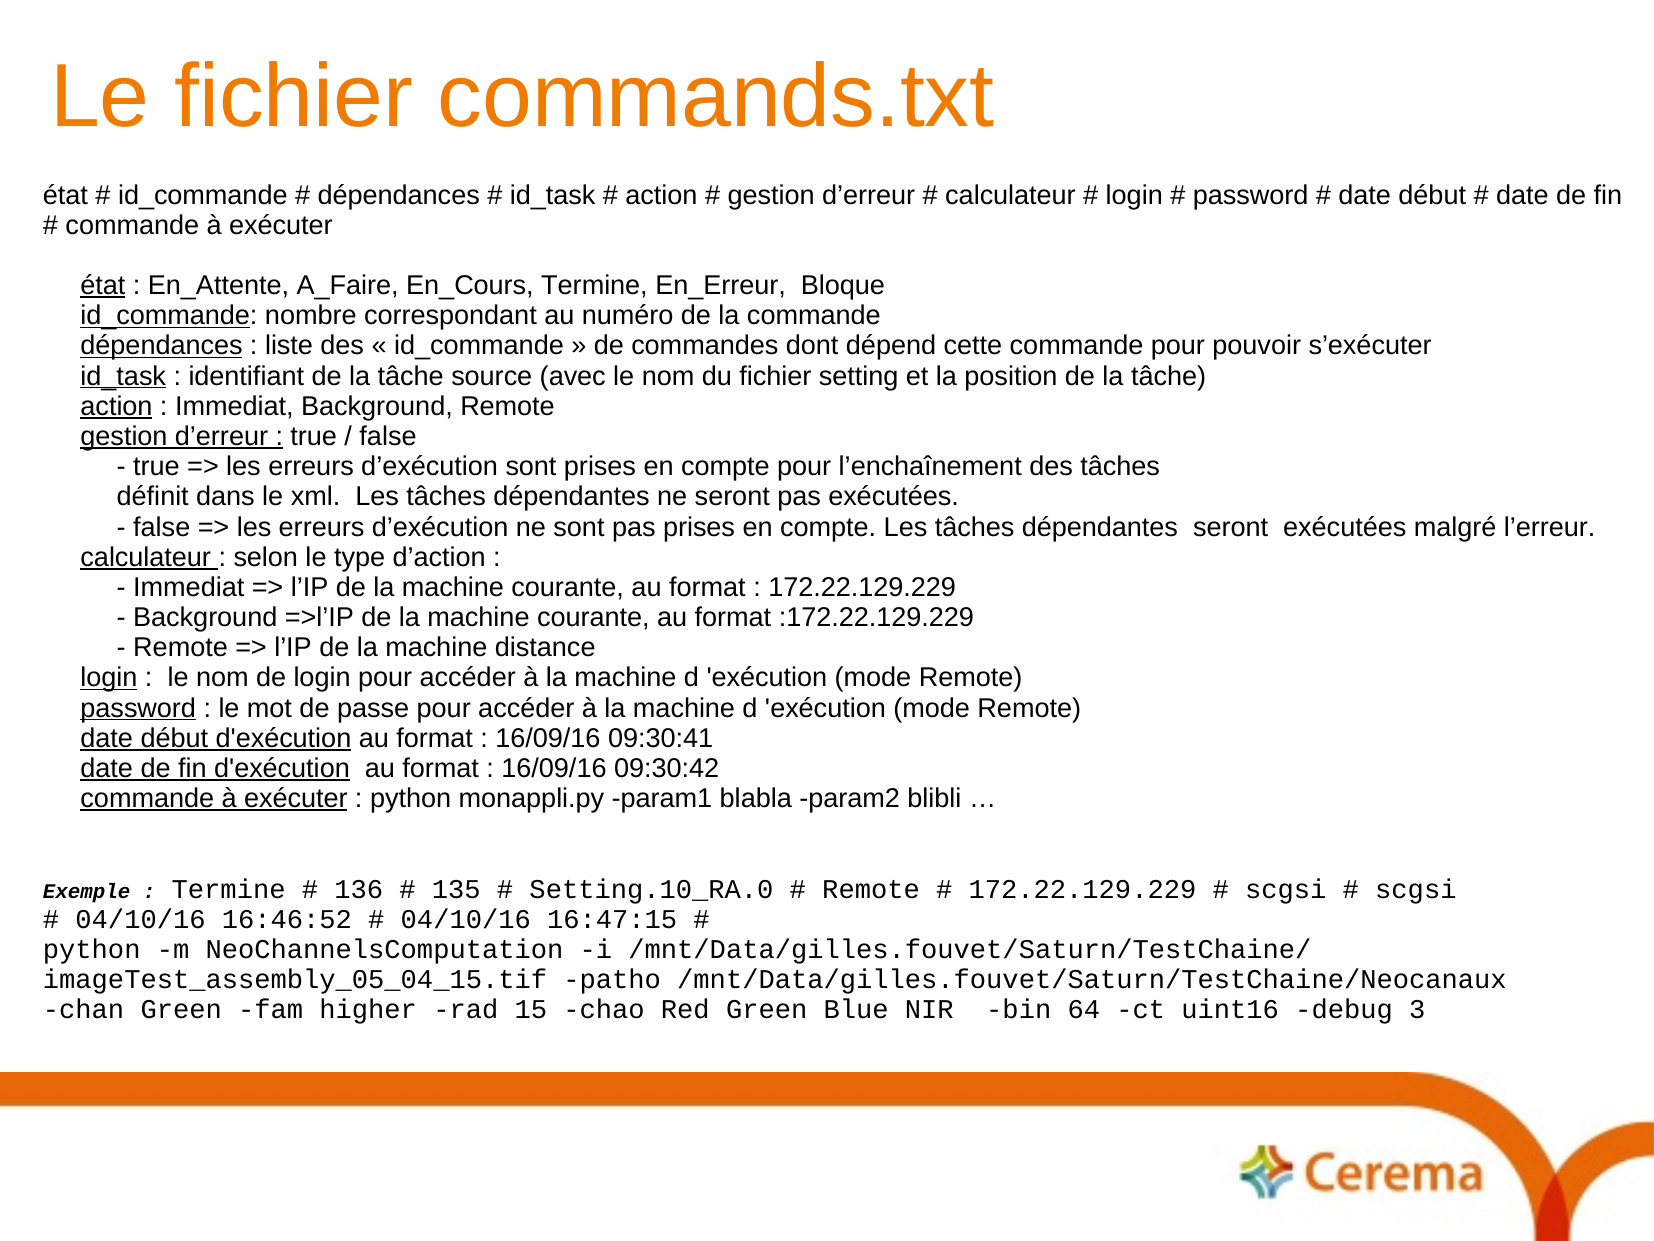

Le fichier commands.txt
état # id_commande # dépendances # id_task # action # gestion d’erreur # calculateur # login # password # date début # date de fin
# commande à exécuter
état : En_Attente, A_Faire, En_Cours, Termine, En_Erreur, Bloque
id_commande: nombre correspondant au numéro de la commande
dépendances : liste des « id_commande » de commandes dont dépend cette commande pour pouvoir s’exécuter
id_task : identifiant de la tâche source (avec le nom du fichier setting et la position de la tâche)
action : Immediat, Background, Remote
gestion d’erreur : true / false
	- true => les erreurs d’exécution sont prises en compte pour l’enchaînement des tâches
	définit dans le xml. Les tâches dépendantes ne seront pas exécutées.
	- false => les erreurs d’exécution ne sont pas prises en compte. Les tâches dépendantes seront exécutées malgré l’erreur.
calculateur : selon le type d’action :
	- Immediat => l’IP de la machine courante, au format : 172.22.129.229
	- Background =>l’IP de la machine courante, au format :172.22.129.229
	- Remote => l’IP de la machine distance
login : le nom de login pour accéder à la machine d 'exécution (mode Remote)
password : le mot de passe pour accéder à la machine d 'exécution (mode Remote)
date début d'exécution au format : 16/09/16 09:30:41
date de fin d'exécution au format : 16/09/16 09:30:42
commande à exécuter : python monappli.py -param1 blabla -param2 blibli …
Exemple : Termine # 136 # 135 # Setting.10_RA.0 # Remote # 172.22.129.229 # scgsi # scgsi
# 04/10/16 16:46:52 # 04/10/16 16:47:15 #
python -m NeoChannelsComputation -i /mnt/Data/gilles.fouvet/Saturn/TestChaine/
imageTest_assembly_05_04_15.tif -patho /mnt/Data/gilles.fouvet/Saturn/TestChaine/Neocanaux
-chan Green -fam higher -rad 15 -chao Red Green Blue NIR -bin 64 -ct uint16 -debug 3